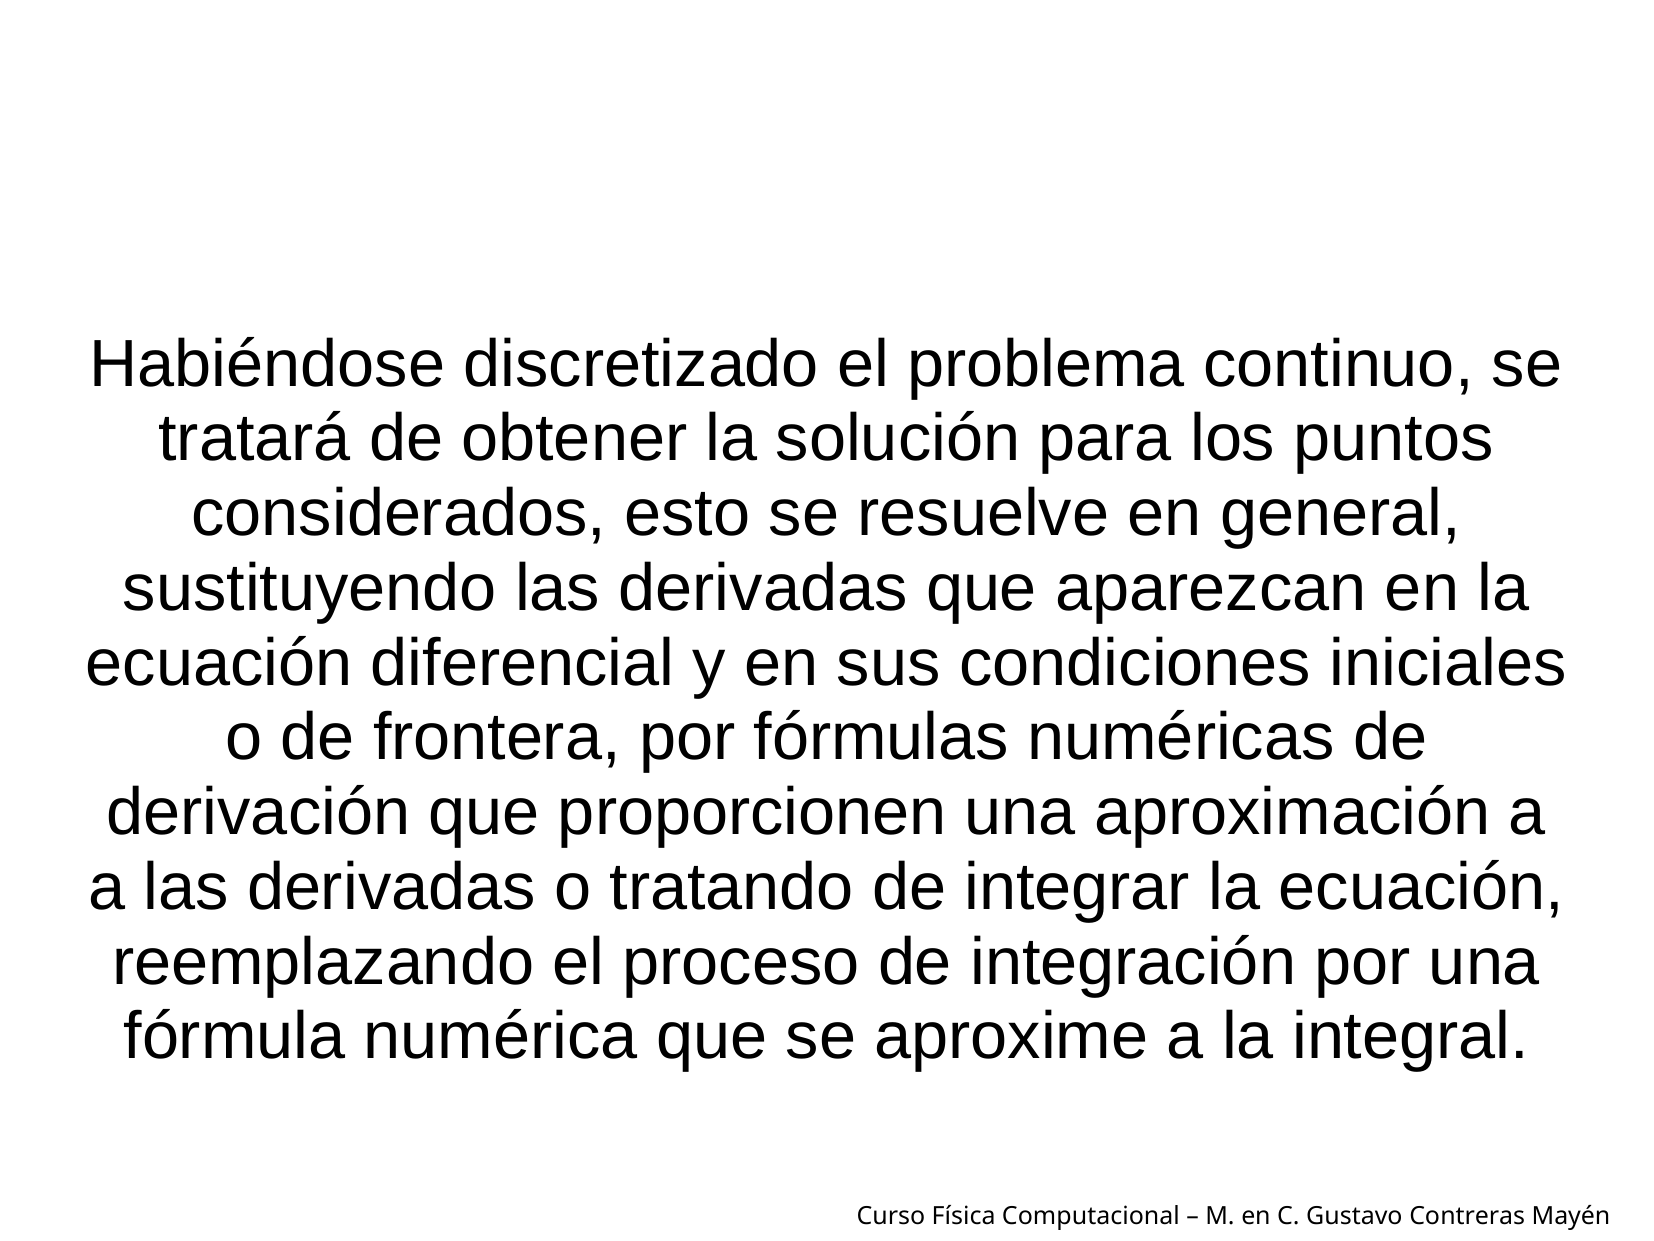

#
Habiéndose discretizado el problema continuo, se tratará de obtener la solución para los puntos considerados, esto se resuelve en general, sustituyendo las derivadas que aparezcan en la ecuación diferencial y en sus condiciones iniciales o de frontera, por fórmulas numéricas de derivación que proporcionen una aproximación a a las derivadas o tratando de integrar la ecuación, reemplazando el proceso de integración por una fórmula numérica que se aproxime a la integral.